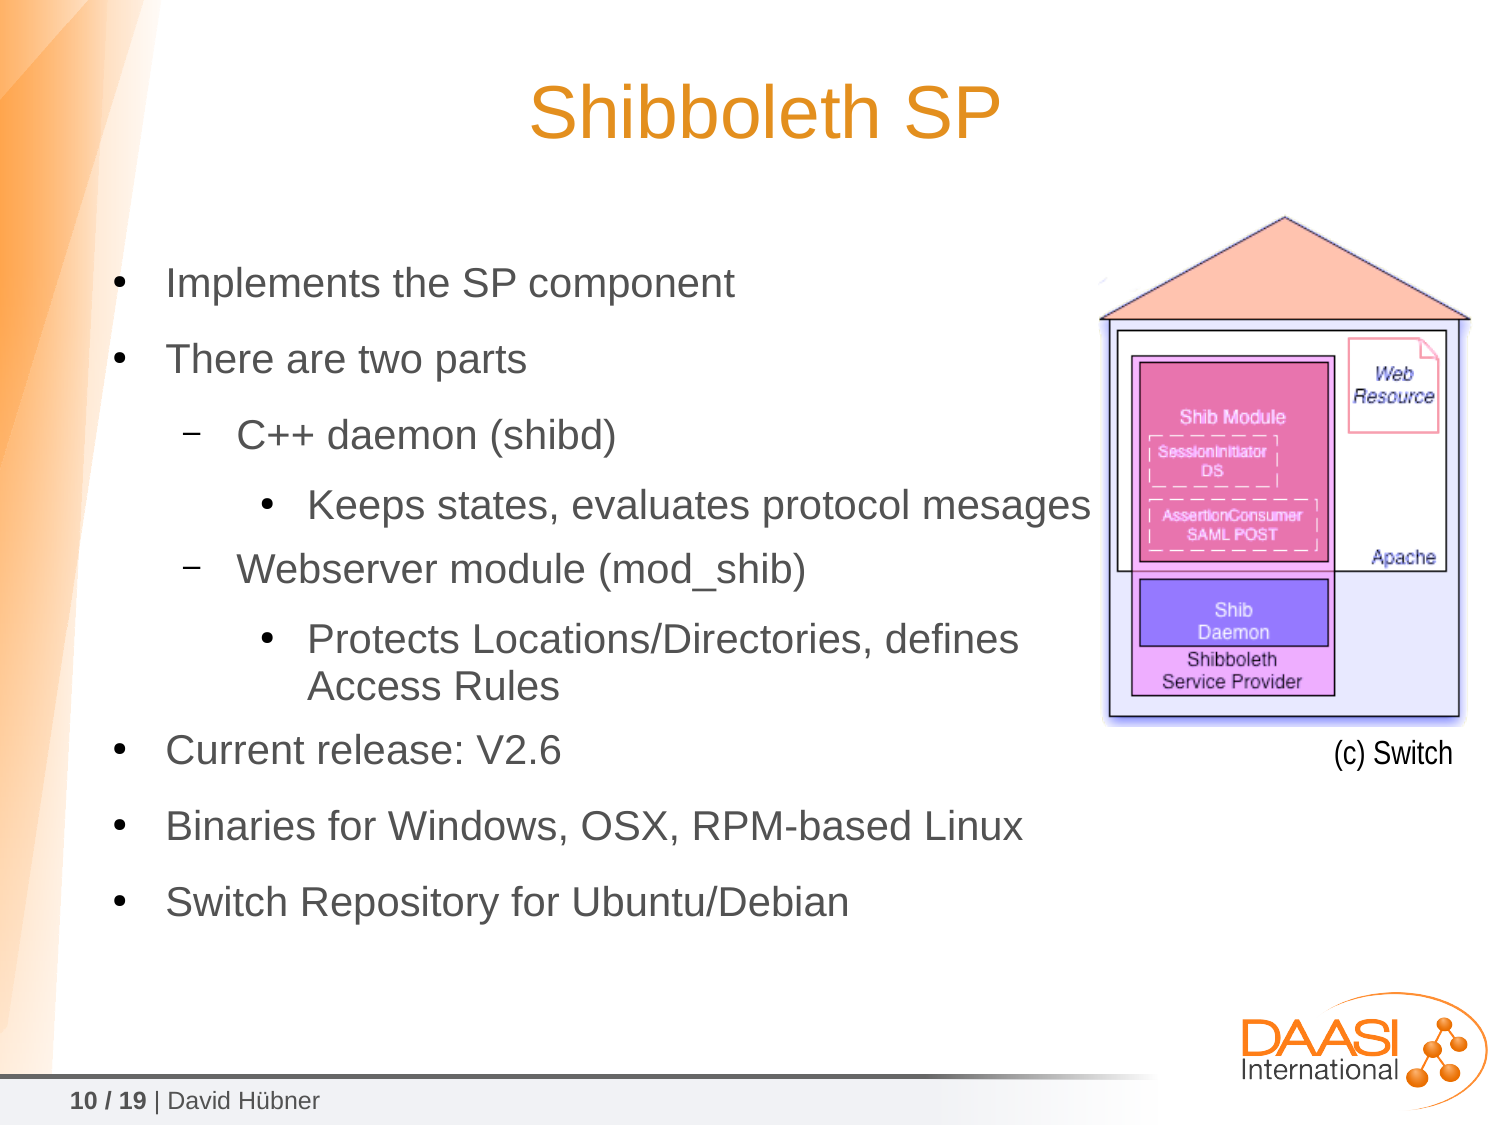

Shibboleth SP
# Implements the SP component
There are two parts
C++ daemon (shibd)
Keeps states, evaluates protocol mesages
Webserver module (mod_shib)
Protects Locations/Directories, defines Access Rules
Current release: V2.6
Binaries for Windows, OSX, RPM-based Linux
Switch Repository for Ubuntu/Debian
(c) Switch